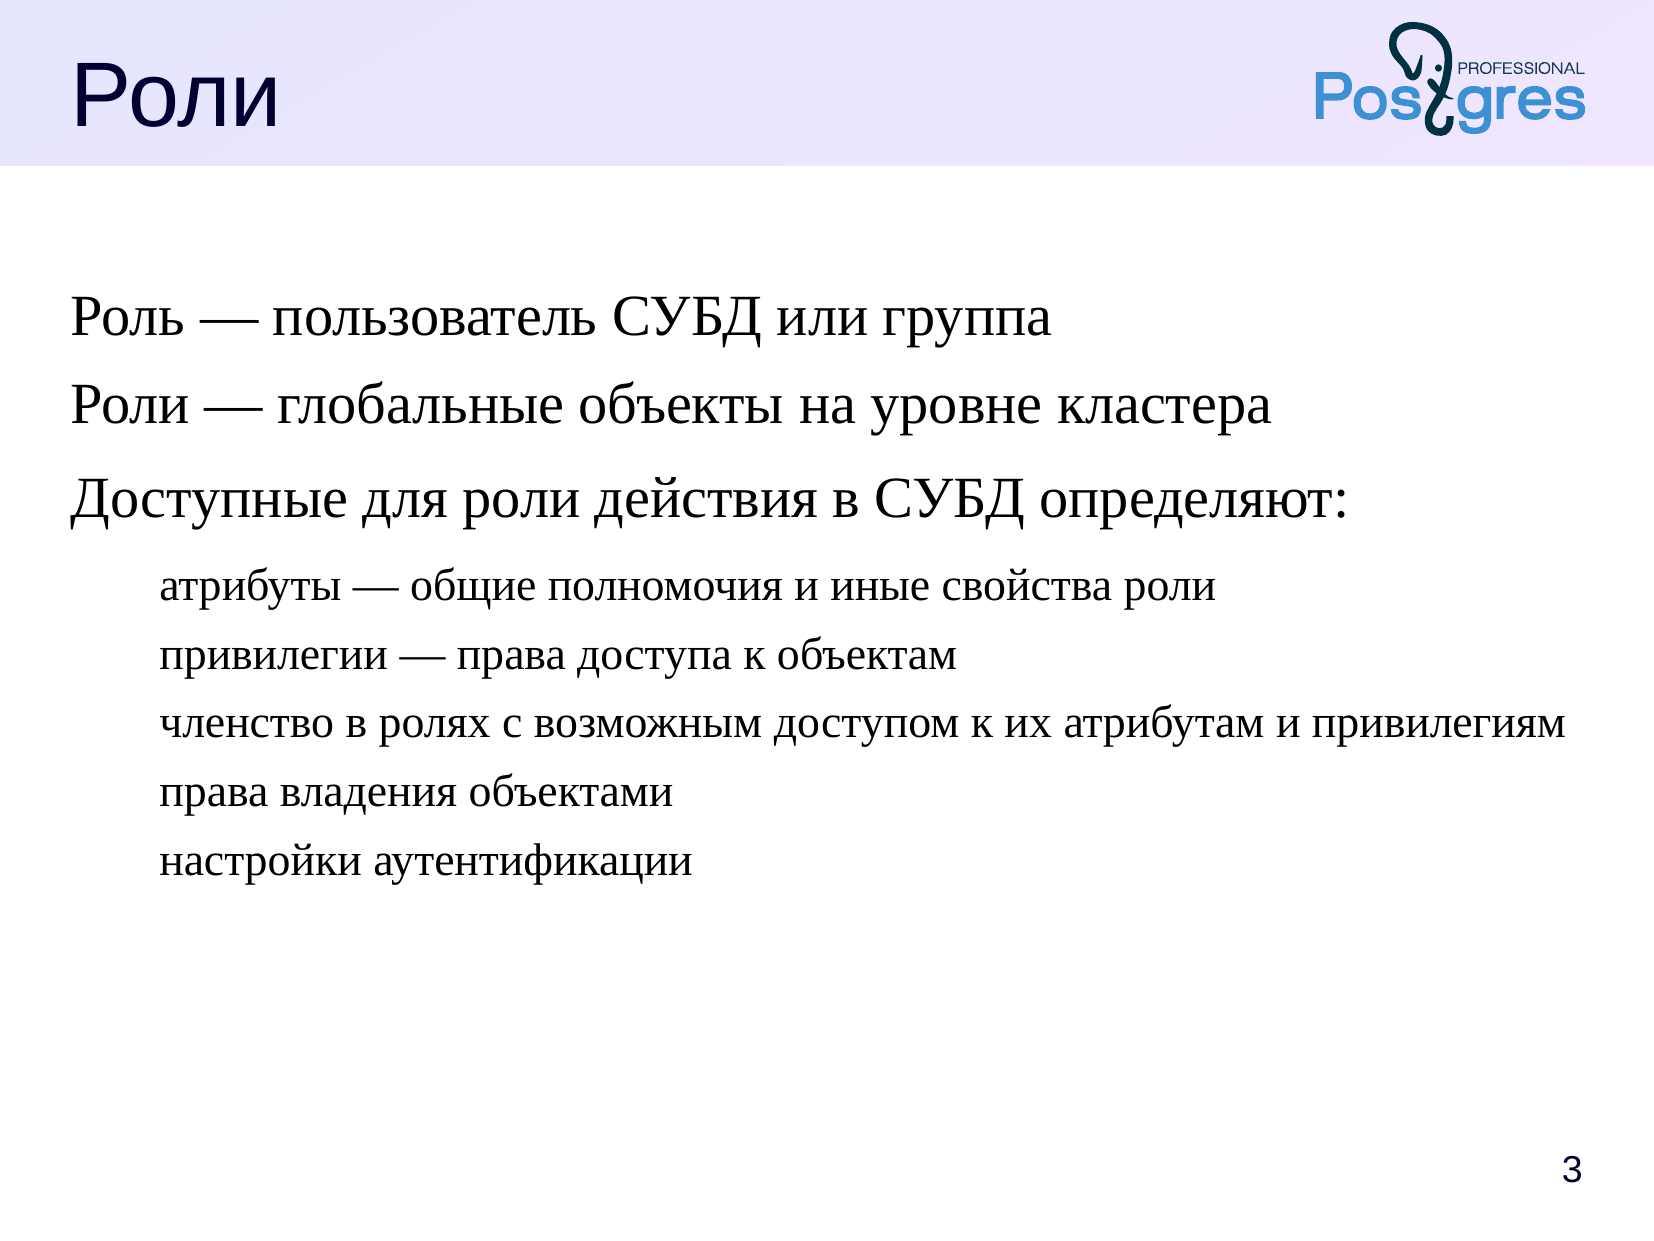

Роли
# Роль — пользователь СУБД или группа
Роли — глобальные объекты на уровне кластера
Доступные для роли действия в СУБД определяют:
атрибуты — общие полномочия и иные свойства роли
привилегии — права доступа к объектам
членство в ролях с возможным доступом к их атрибутам и привилегиям
права владения объектами
настройки аутентификации